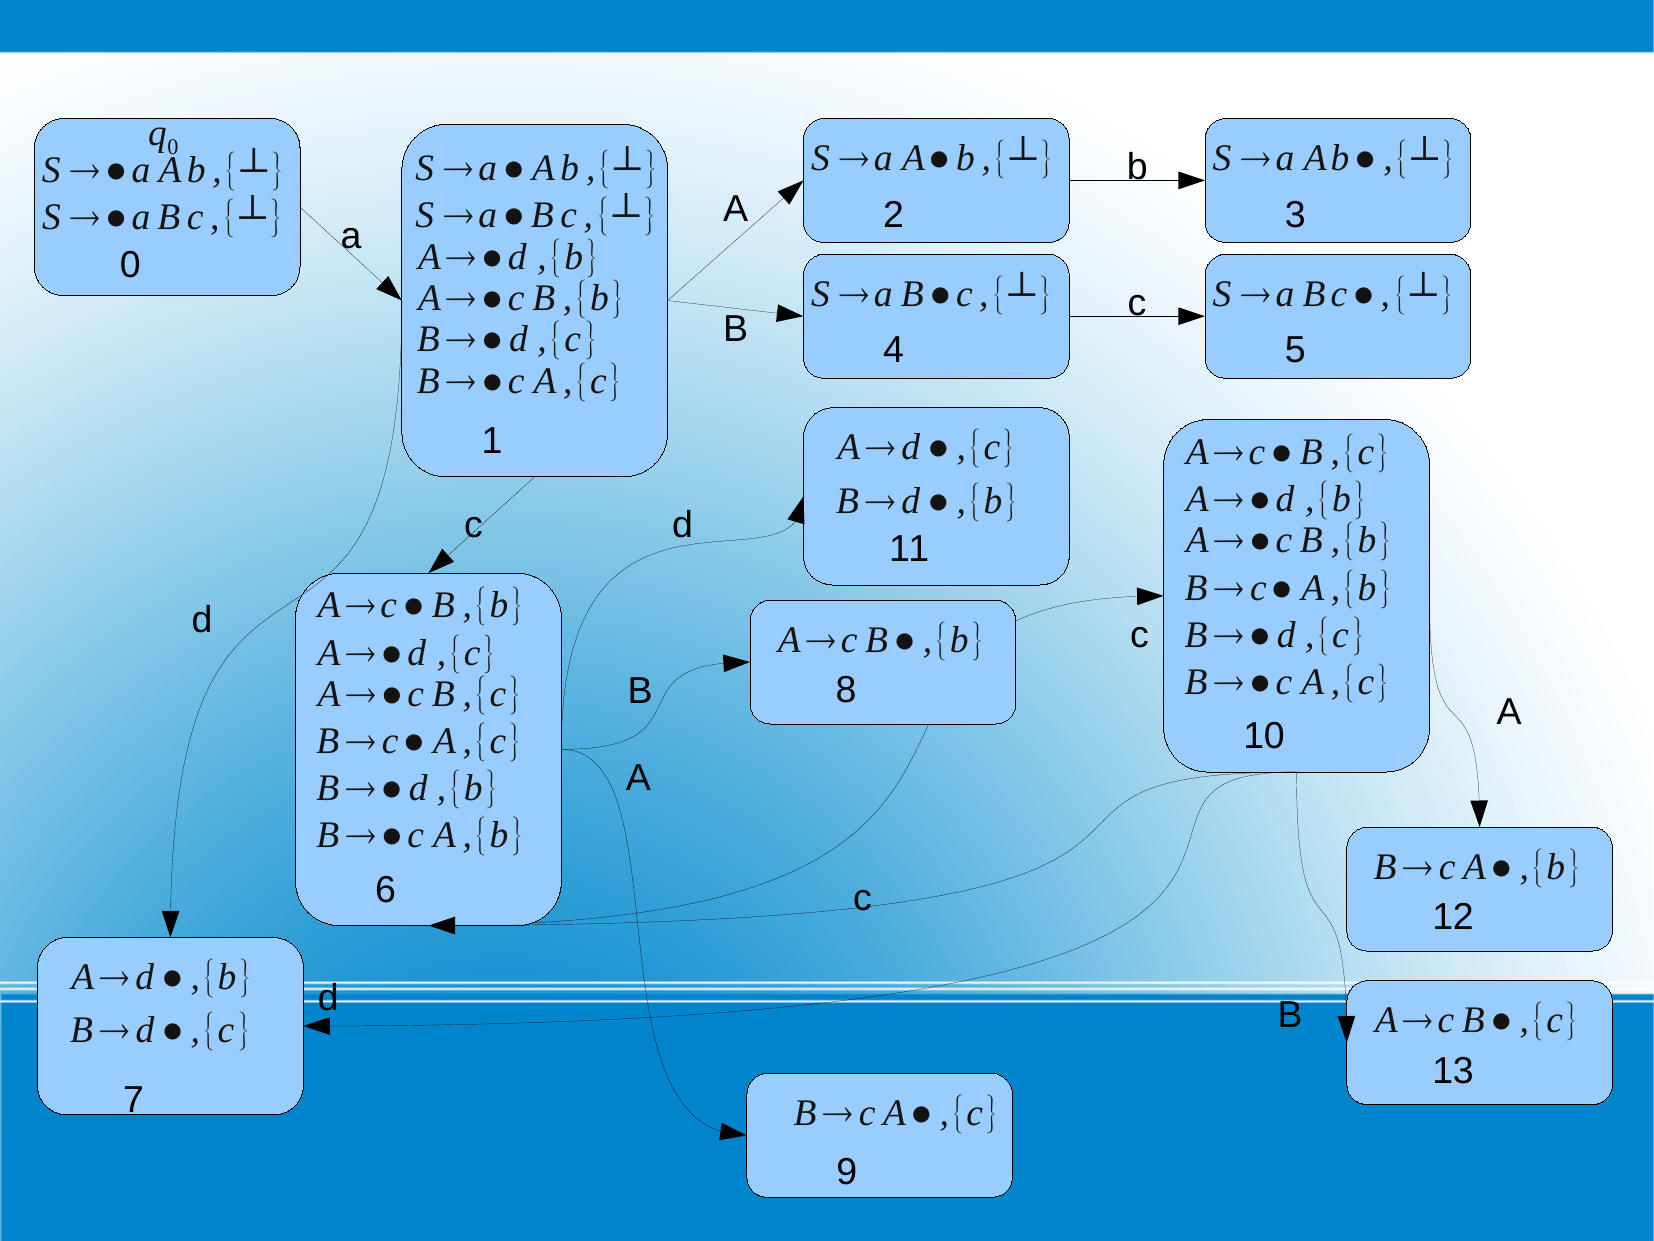

2
3
0
4
5
1
11
8
10
6
12
13
7
9